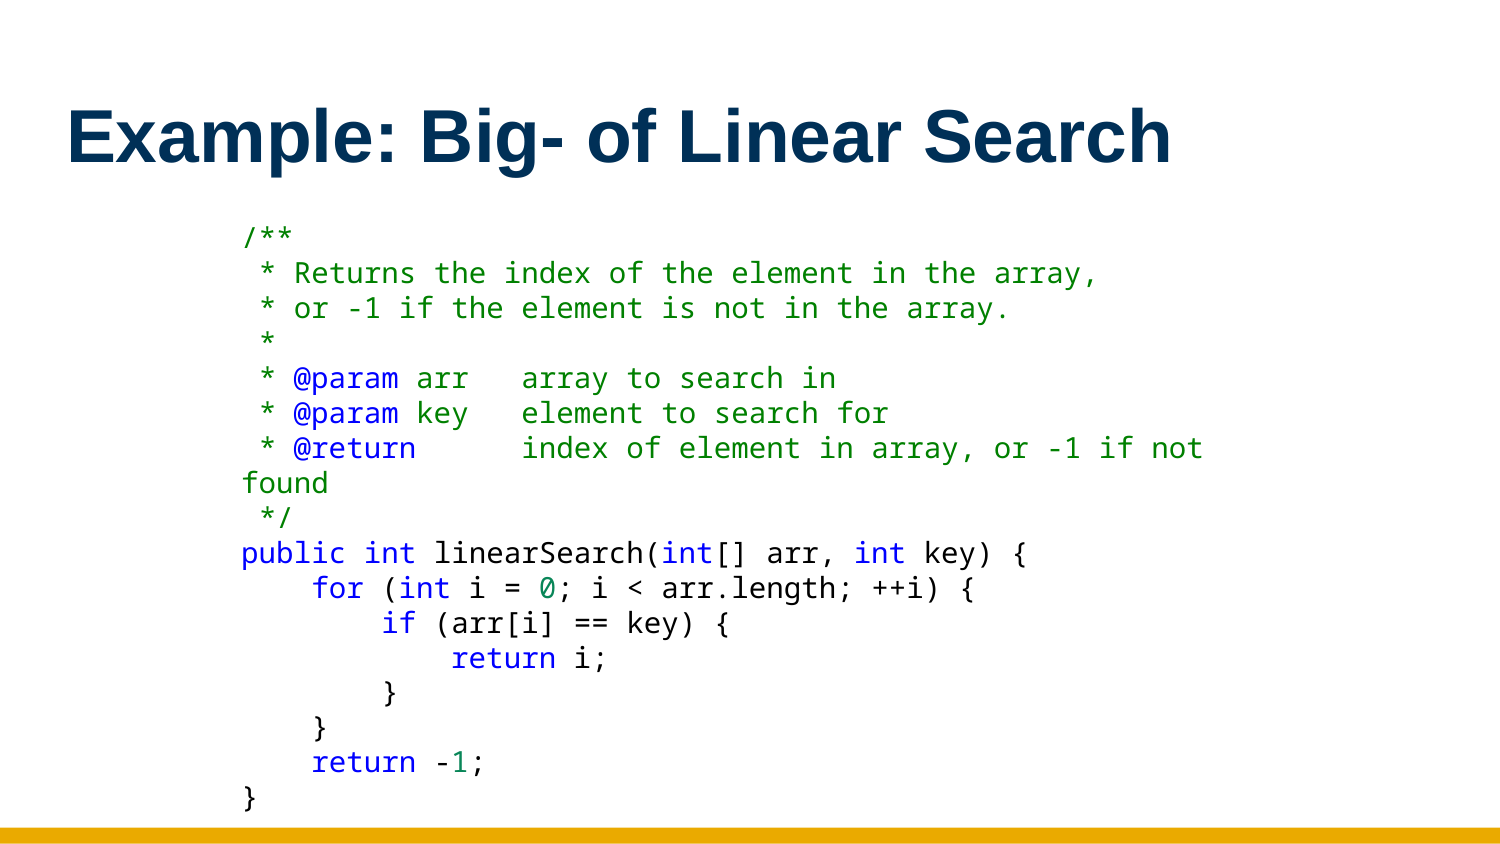

# Example: Big- of Linear Search
/**
 * Returns the index of the element in the array,
 * or -1 if the element is not in the array.
 *
 * @param arr   array to search in
 * @param key   element to search for
 * @return      index of element in array, or -1 if not found
 */
public int linearSearch(int[] arr, int key) {
 for (int i = 0; i < arr.length; ++i) {
 if (arr[i] == key) {
        return i;
        }
 }
 return -1;
}